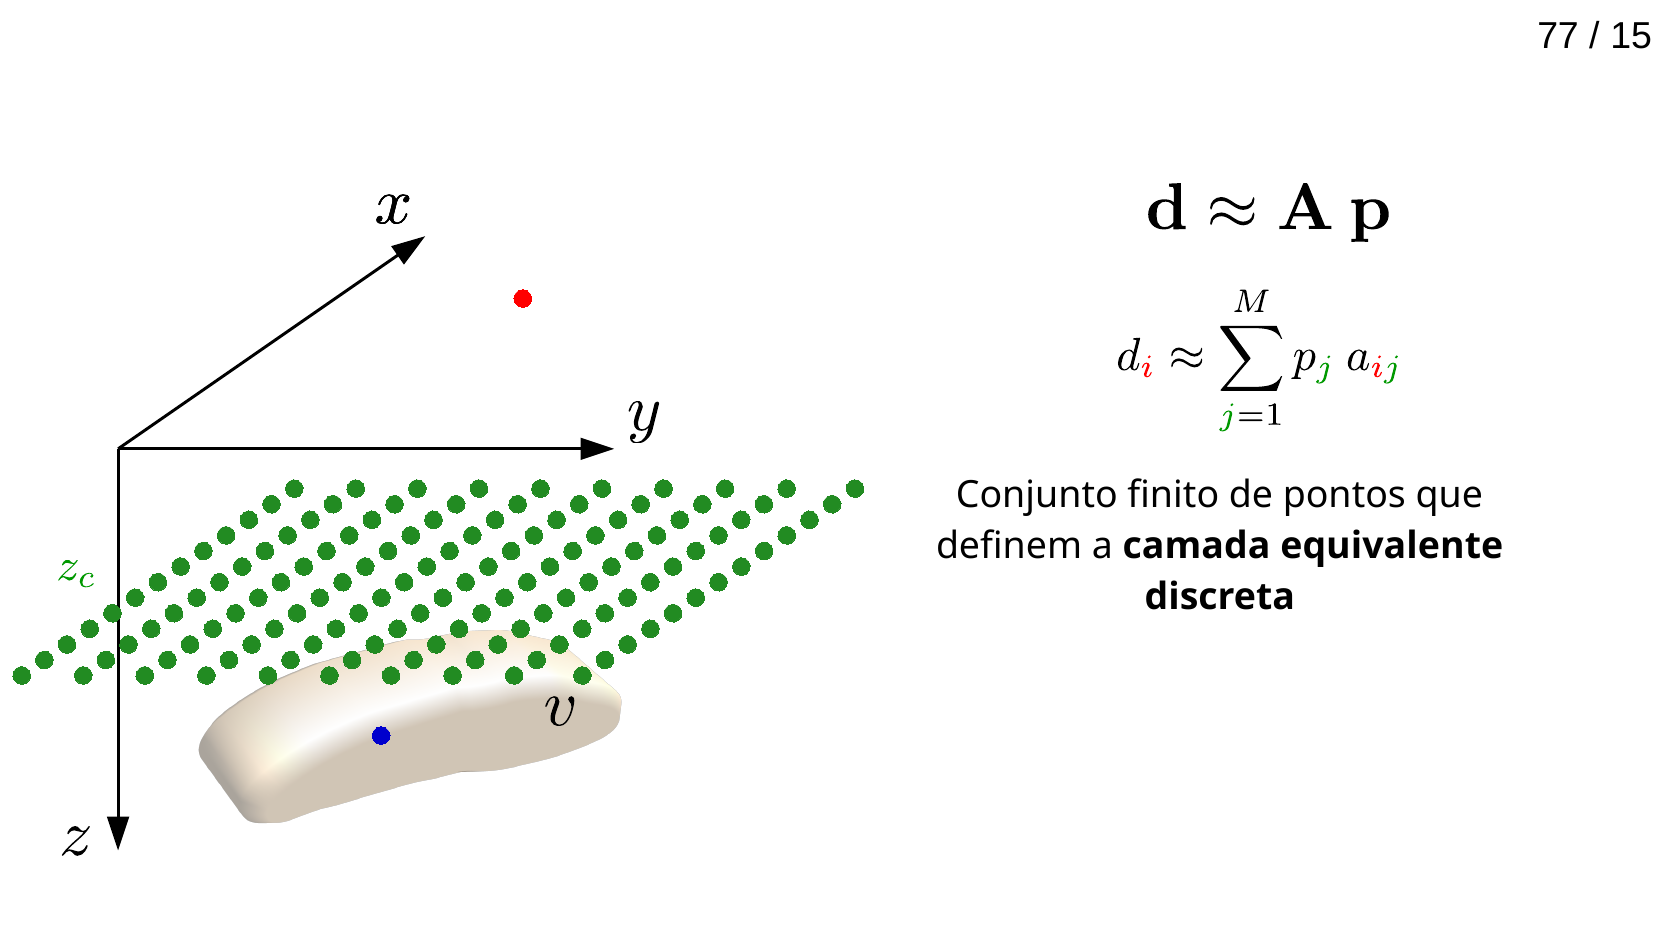

Conjunto finito de pontos que definem a camada equivalente discreta